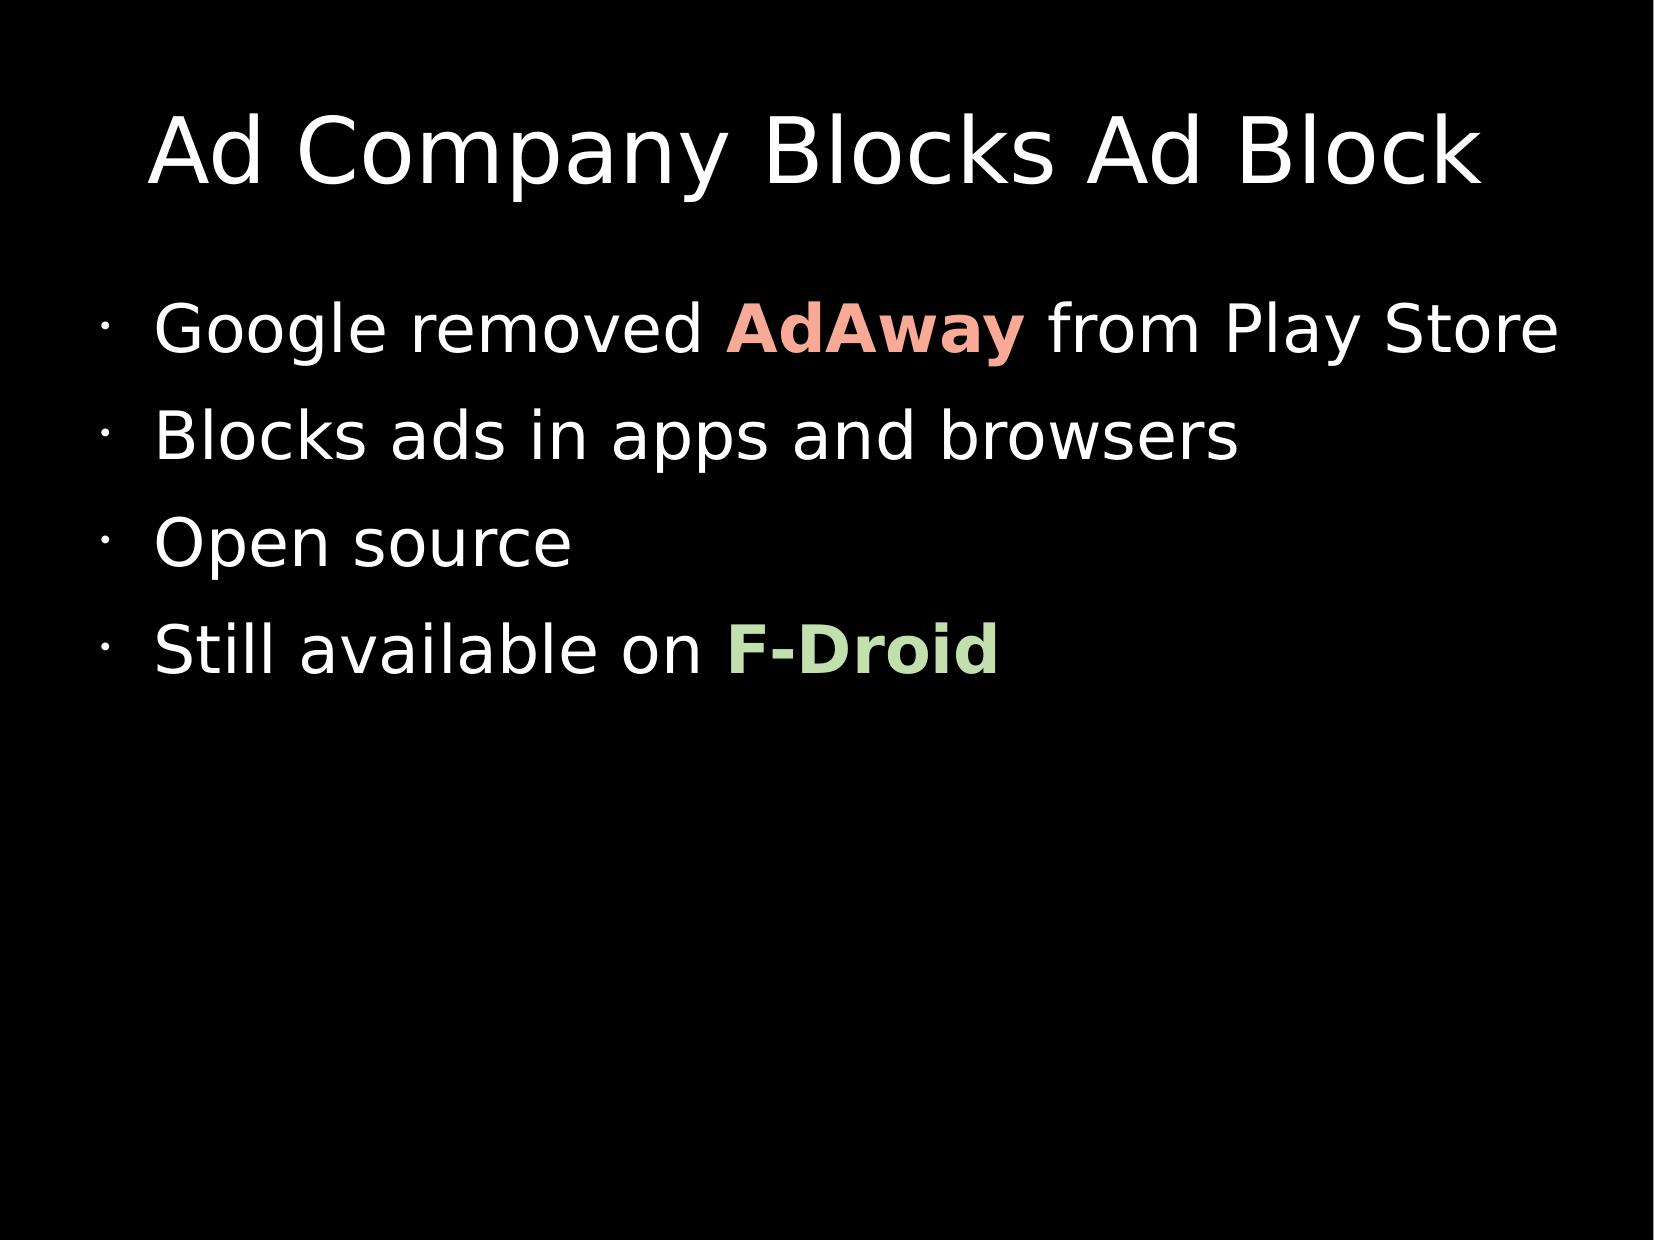

# Ad Company Blocks Ad Block
Google removed AdAway from Play Store
Blocks ads in apps and browsers
Open source
Still available on F-Droid